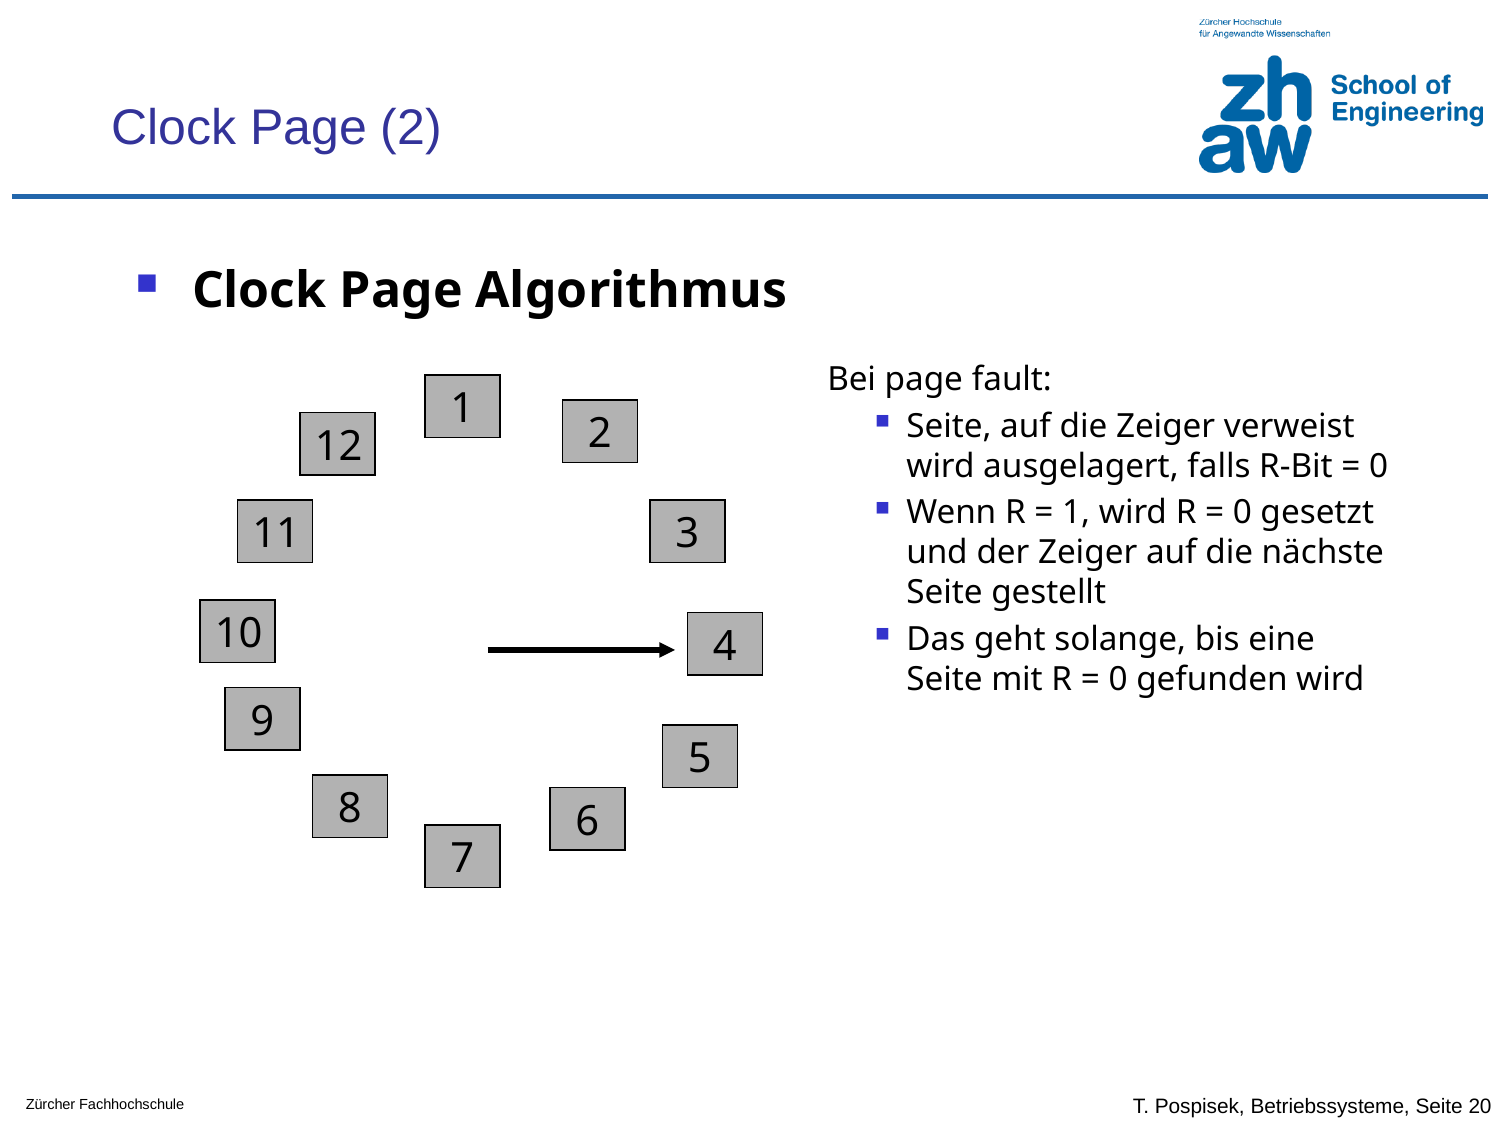

# Clock Page (2)
Clock Page Algorithmus
Bei page fault:
Seite, auf die Zeiger verweist wird ausgelagert, falls R-Bit = 0
Wenn R = 1, wird R = 0 gesetzt und der Zeiger auf die nächste Seite gestellt
Das geht solange, bis eine Seite mit R = 0 gefunden wird
1
2
12
11
3
10
4
9
5
8
6
7